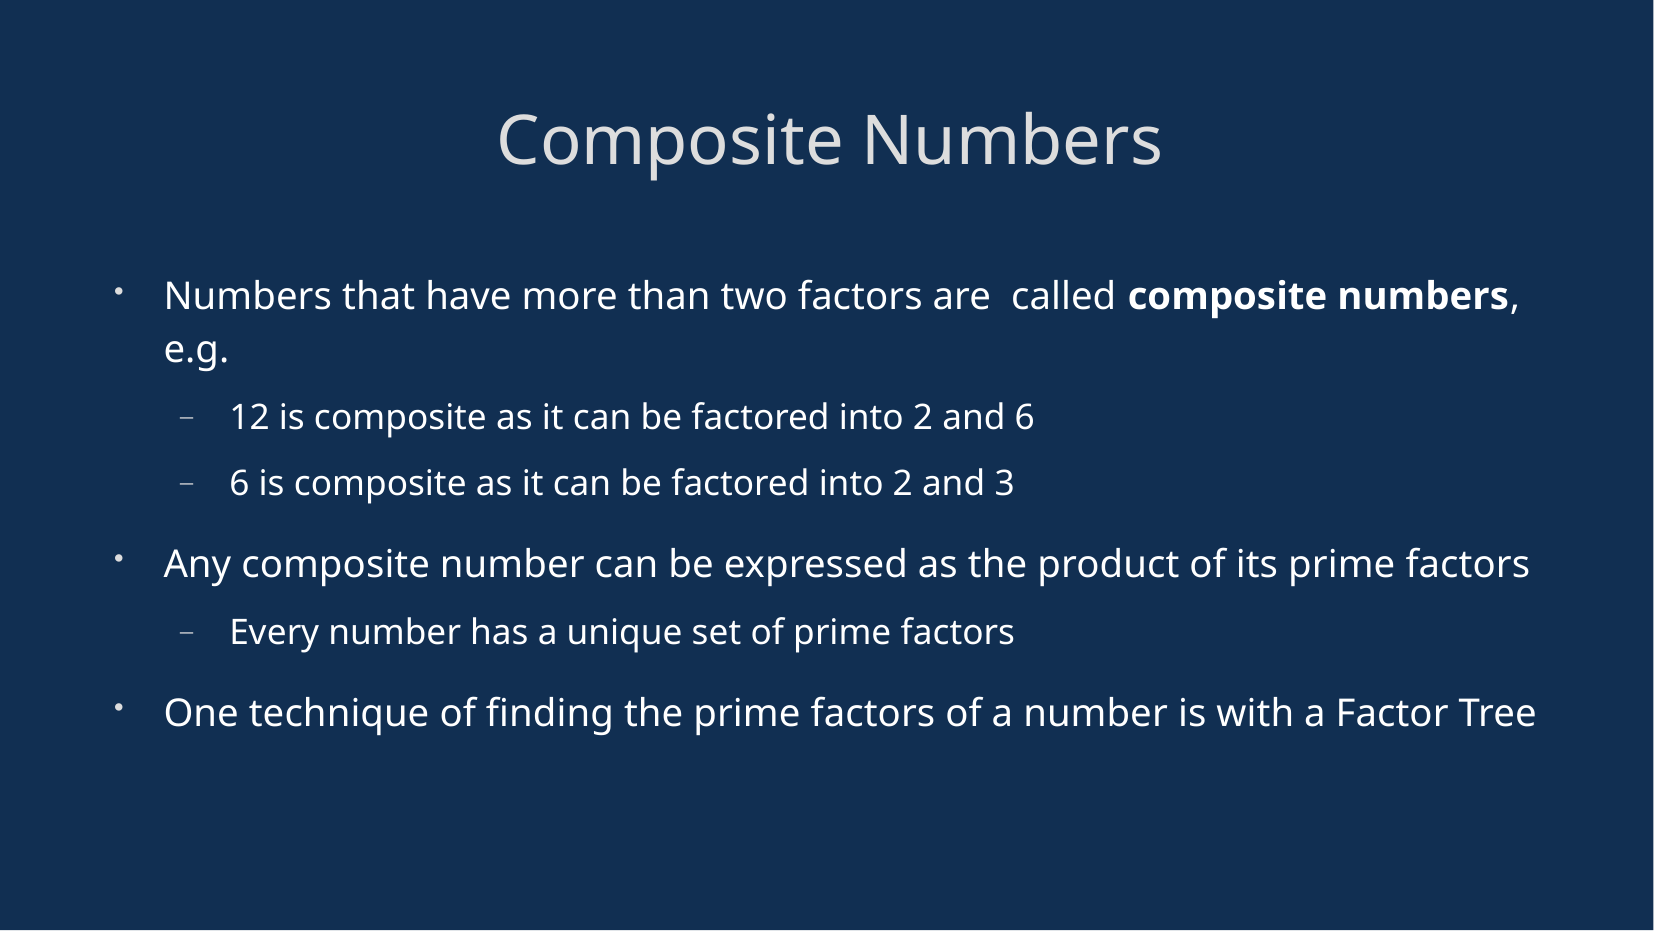

# Composite Numbers
Numbers that have more than two factors are called composite numbers, e.g.
12 is composite as it can be factored into 2 and 6
6 is composite as it can be factored into 2 and 3
Any composite number can be expressed as the product of its prime factors
Every number has a unique set of prime factors
One technique of finding the prime factors of a number is with a Factor Tree